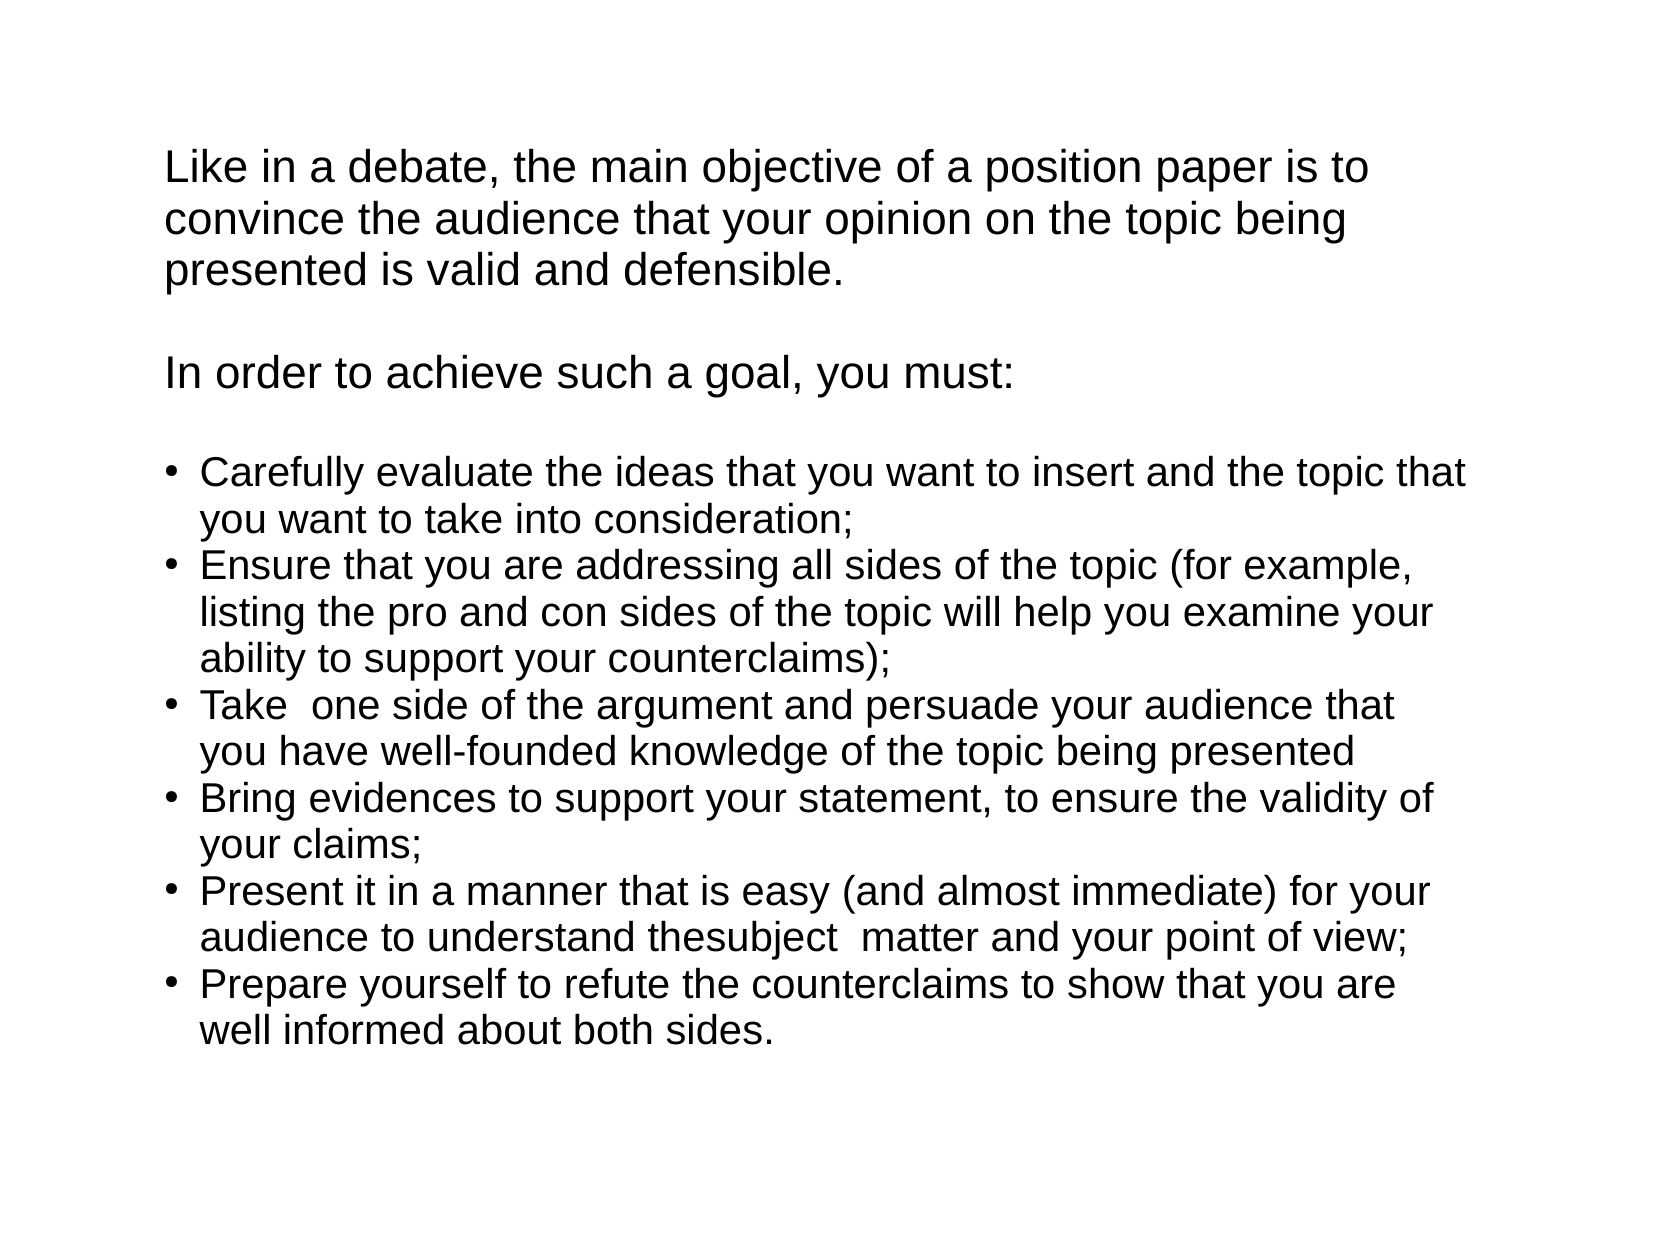

Like in a debate, the main objective of a position paper is to convince the audience that your opinion on the topic being presented is valid and defensible.
In order to achieve such a goal, you must:
Carefully evaluate the ideas that you want to insert and the topic that you want to take into consideration;
Ensure that you are addressing all sides of the topic (for example, listing the pro and con sides of the topic will help you examine your ability to support your counterclaims);
Take one side of the argument and persuade your audience that you have well-founded knowledge of the topic being presented
Bring evidences to support your statement, to ensure the validity of your claims;
Present it in a manner that is easy (and almost immediate) for your audience to understand thesubject matter and your point of view;
Prepare yourself to refute the counterclaims to show that you are well informed about both sides.